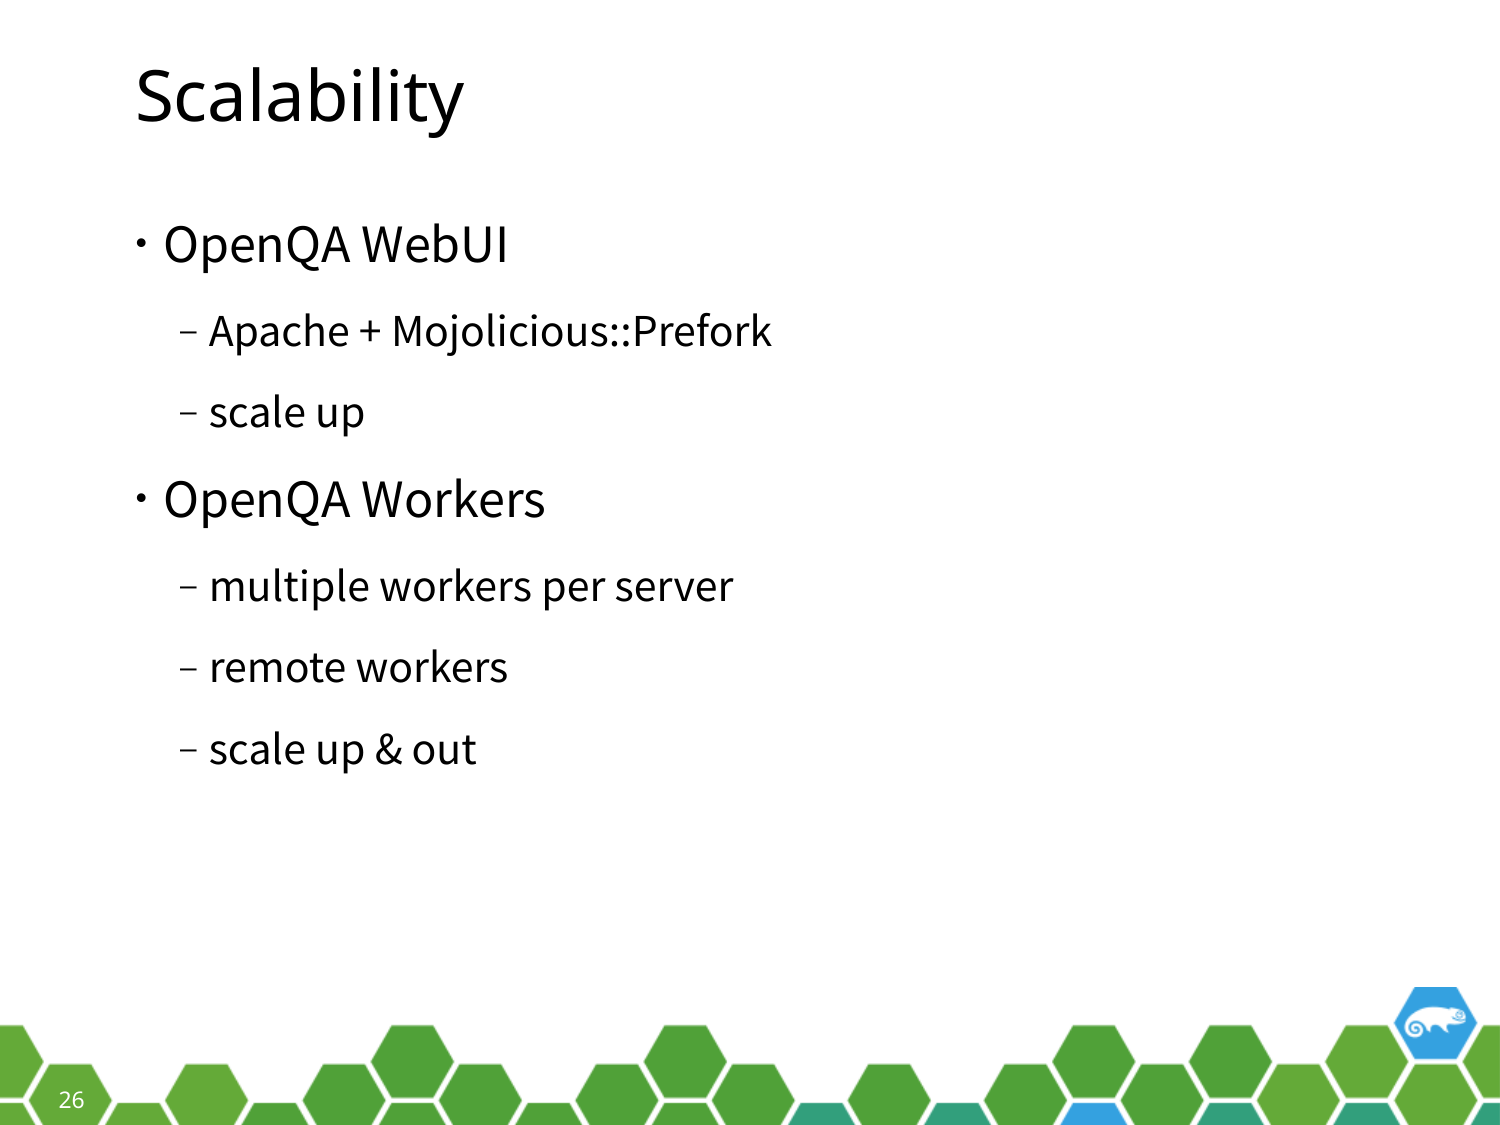

# Scalability
OpenQA WebUI
Apache + Mojolicious::Prefork
scale up
OpenQA Workers
multiple workers per server
remote workers
scale up & out